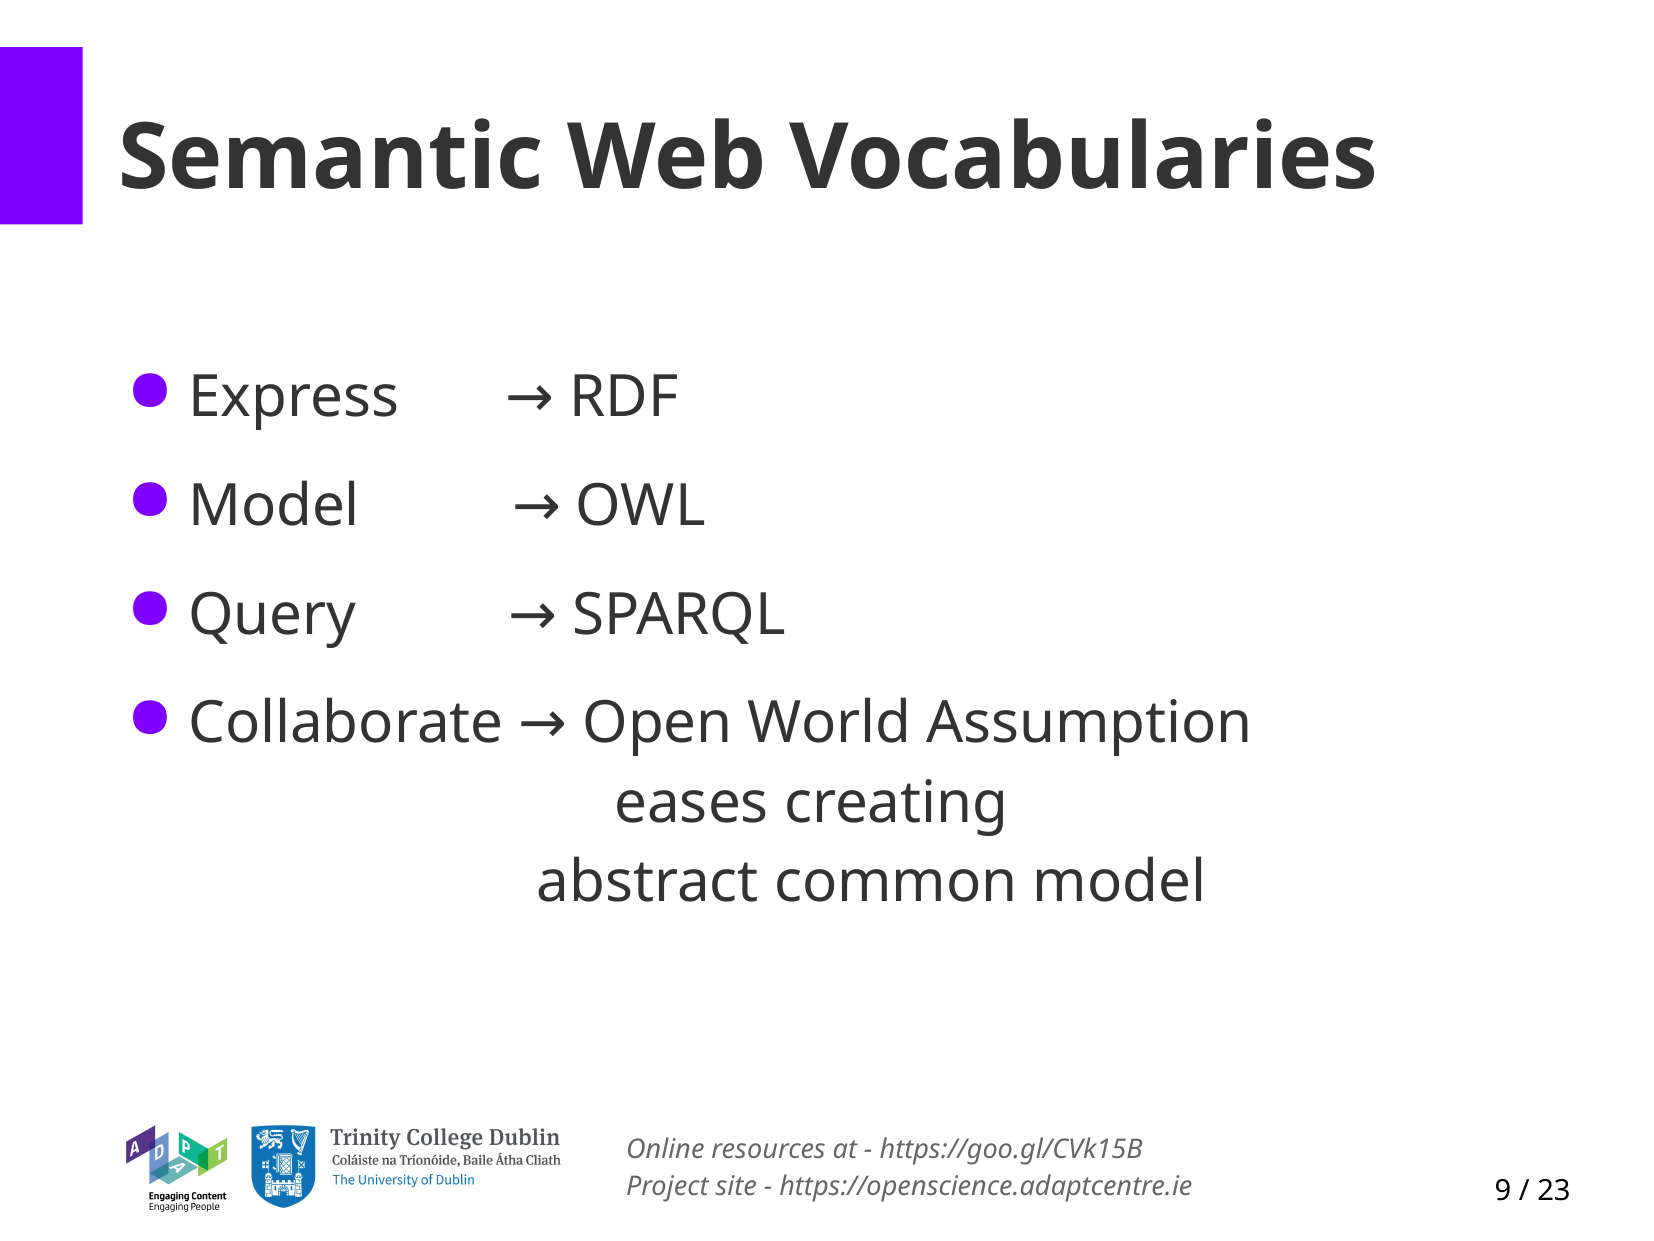

# Semantic Web Vocabularies
 Express → RDF
 Model → OWL
 Query → SPARQL
 Collaborate → Open World Assumption
						 eases creating
 abstract common model
9